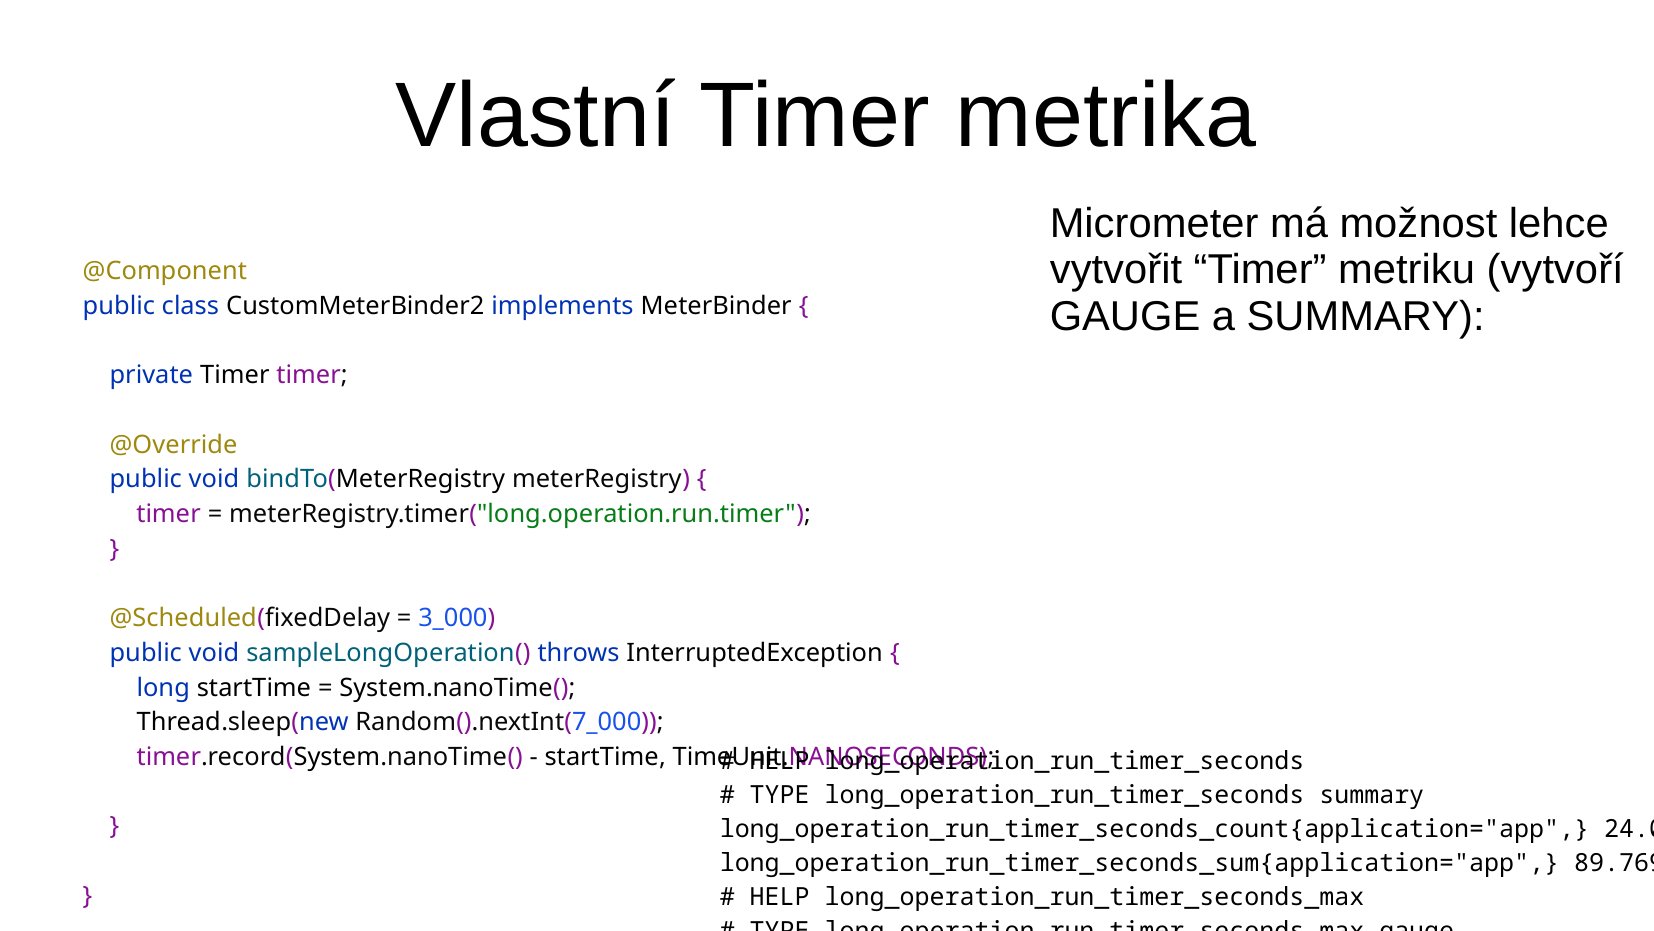

# Vlastní Timer metrika
Micrometer má možnost lehce vytvořit “Timer” metriku (vytvoří GAUGE a SUMMARY):
@Component
public class CustomMeterBinder2 implements MeterBinder {
 private Timer timer;
 @Override
 public void bindTo(MeterRegistry meterRegistry) {
 timer = meterRegistry.timer("long.operation.run.timer");
 }
 @Scheduled(fixedDelay = 3_000)
 public void sampleLongOperation() throws InterruptedException {
 long startTime = System.nanoTime();
 Thread.sleep(new Random().nextInt(7_000));
 timer.record(System.nanoTime() - startTime, TimeUnit.NANOSECONDS);
 }
}
# HELP long_operation_run_timer_seconds
# TYPE long_operation_run_timer_seconds summary
long_operation_run_timer_seconds_count{application="app",} 24.0
long_operation_run_timer_seconds_sum{application="app",} 89.7692185
# HELP long_operation_run_timer_seconds_max
# TYPE long_operation_run_timer_seconds_max gauge
long_operation_run_timer_seconds_max{application="app",} 6.4372651